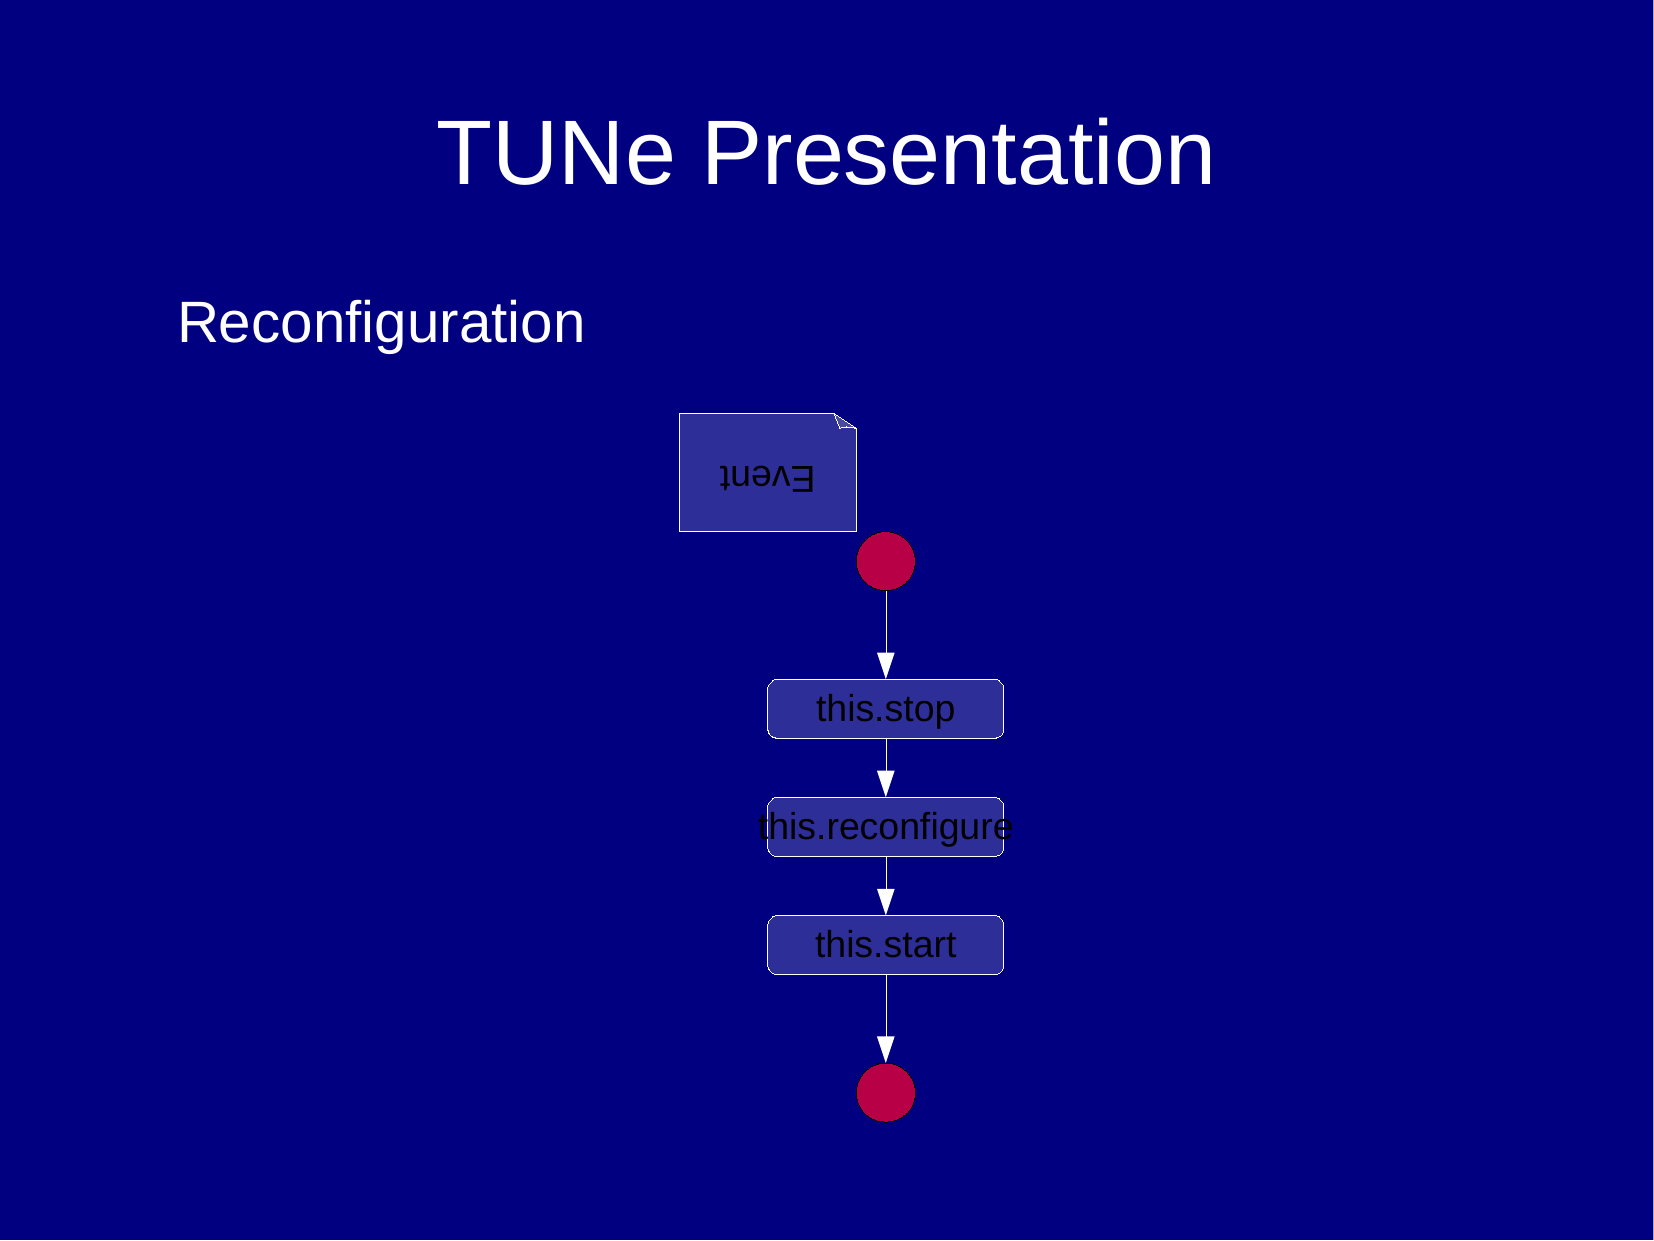

# TUNe Presentation
Reconfiguration
Event
this.stop
this.reconfigure
this.start